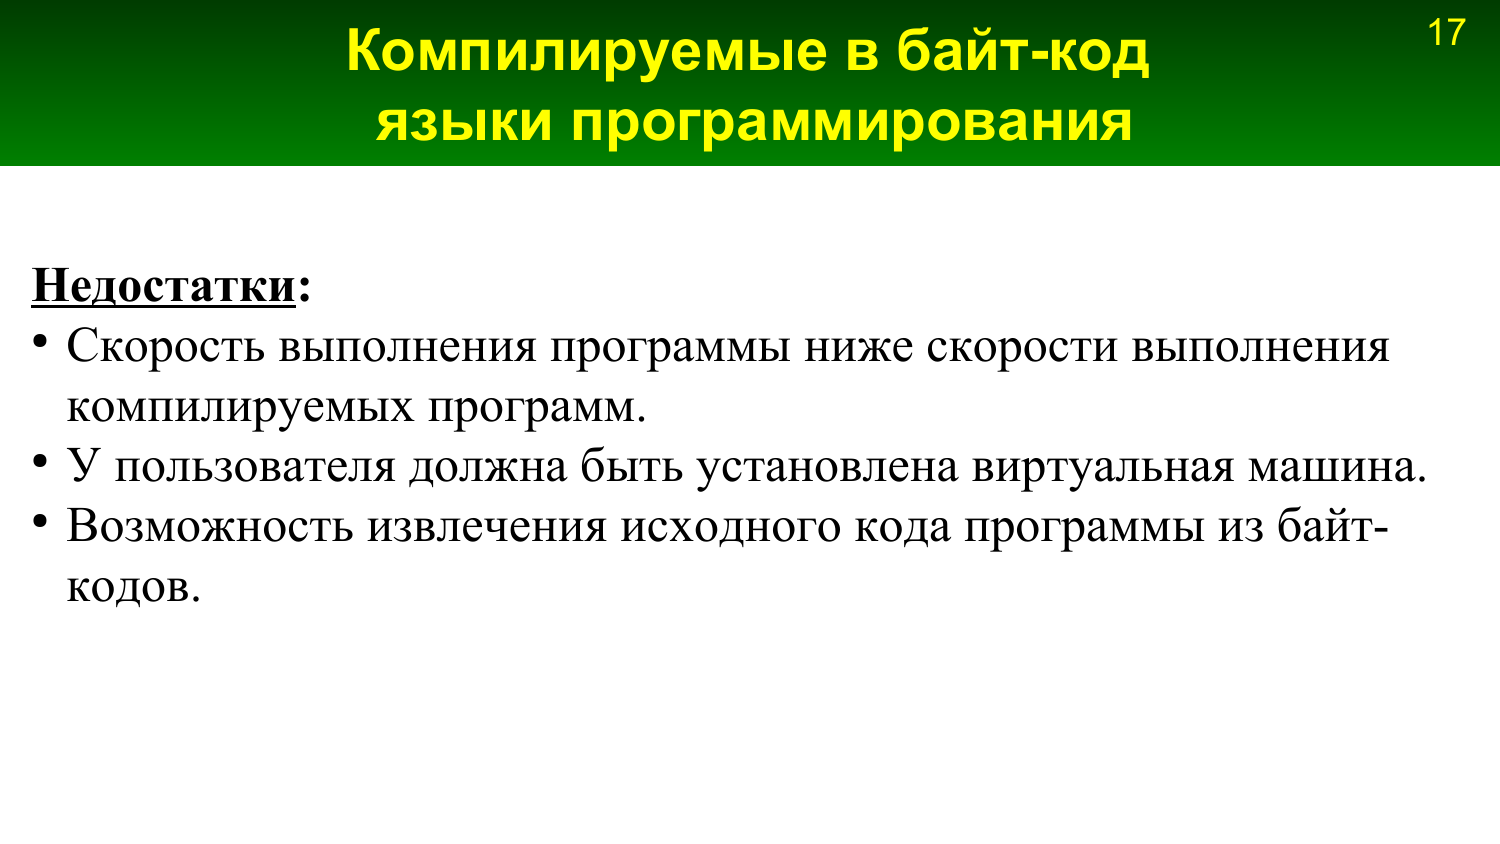

# Компилируемые в байт-код языки программирования
Недостатки:
Скорость выполнения программы ниже скорости выполнения компилируемых программ.
У пользователя должна быть установлена виртуальная машина.
Возможность извлечения исходного кода программы из байт-кодов.